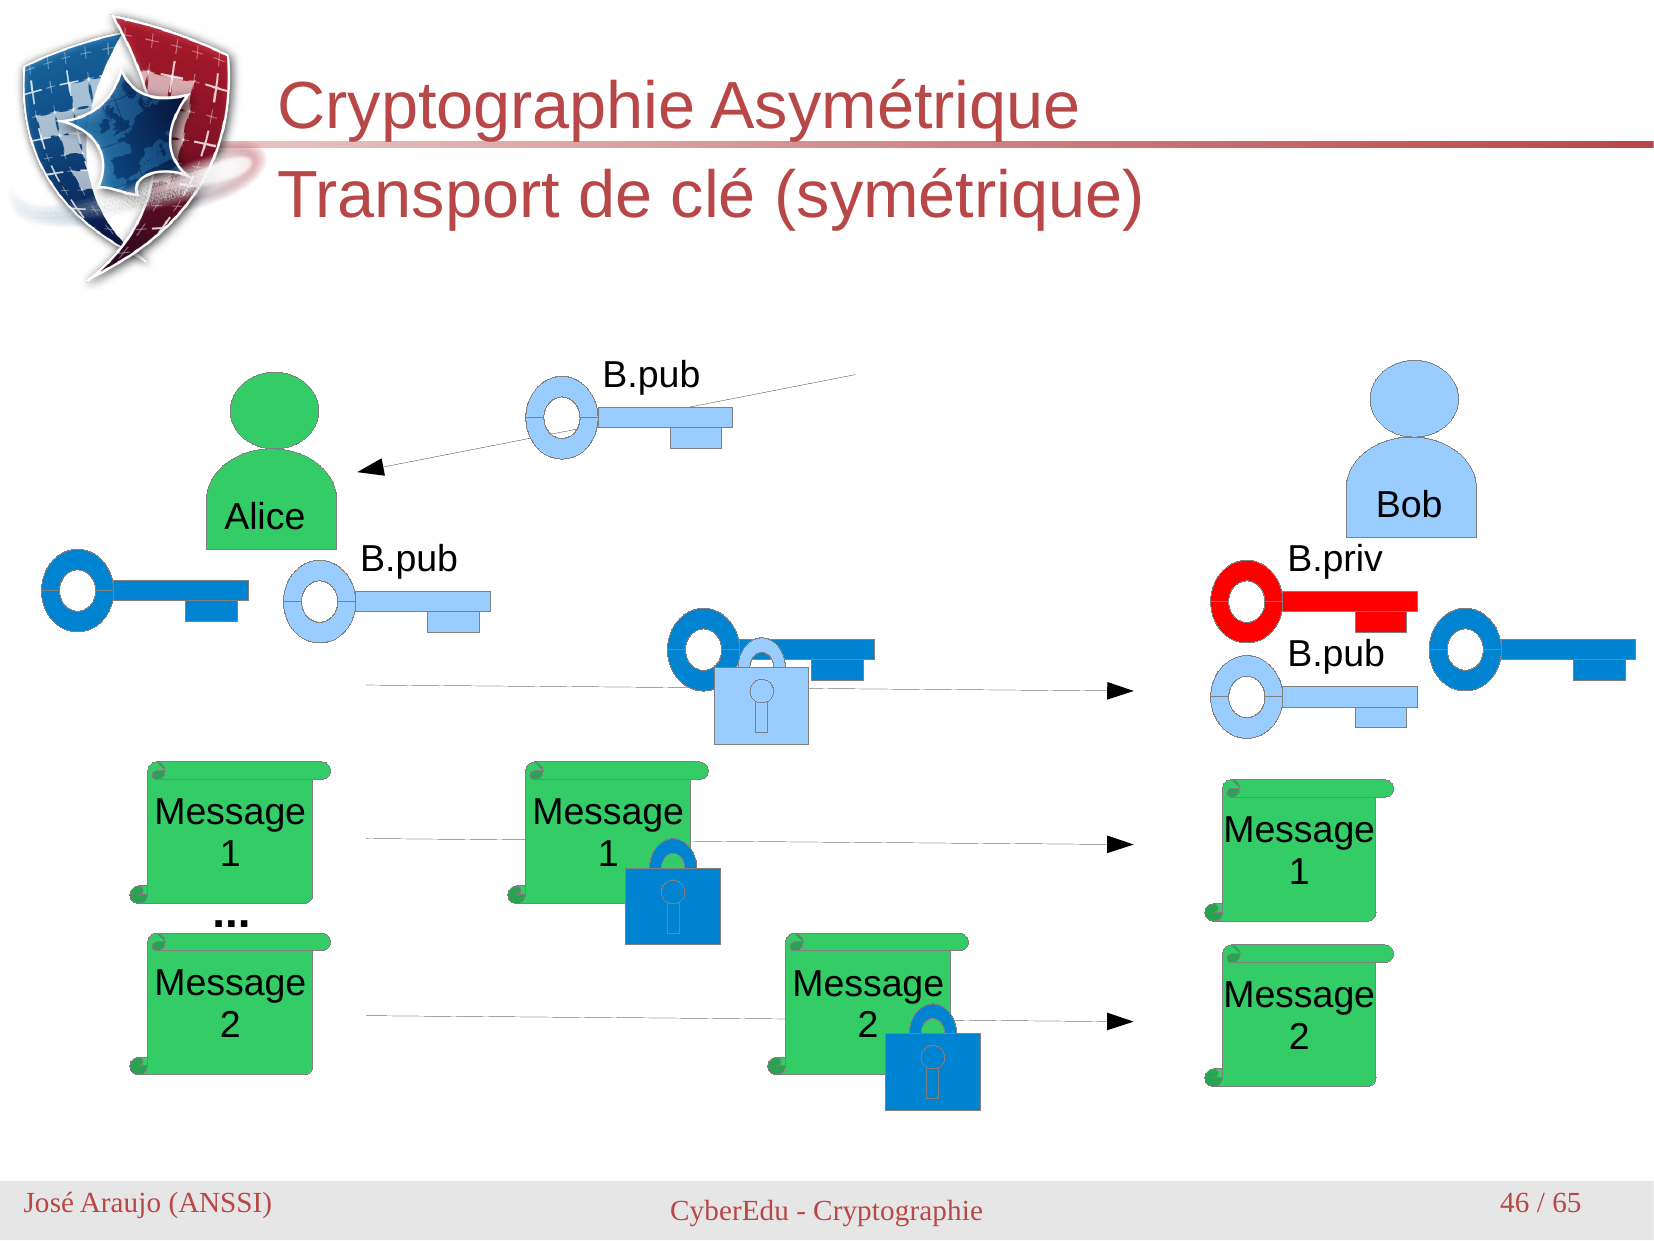

# Cryptographie Asymétrique Transport de clé (symétrique)
B.pub
Bob
Alice
B.pub
B.priv
B.pub
Message
1
Message
1
Message
1
...
Message
2
Message
2
Message
2